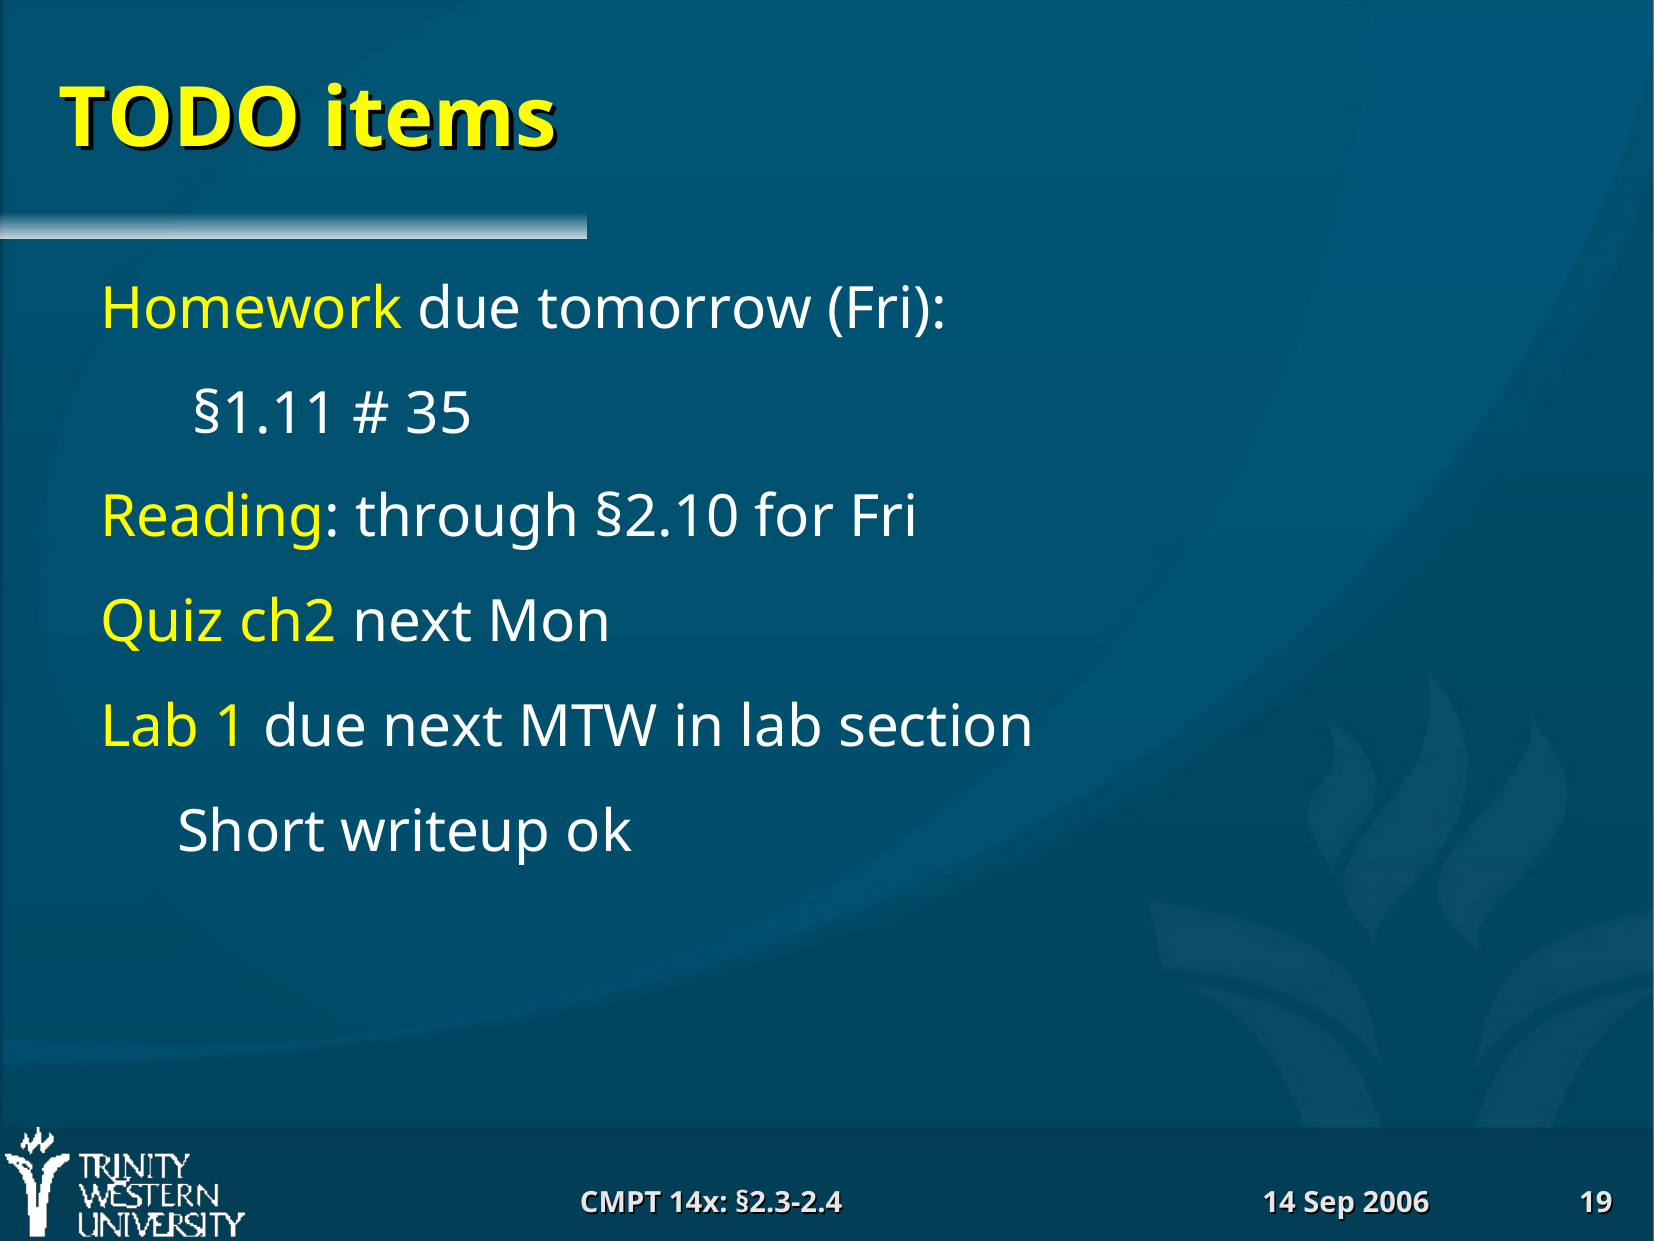

# TODO items
Homework due tomorrow (Fri):
 §1.11 # 35
Reading: through §2.10 for Fri
Quiz ch2 next Mon
Lab 1 due next MTW in lab section
Short writeup ok
CMPT 14x: §2.3-2.4
14 Sep 2006
19